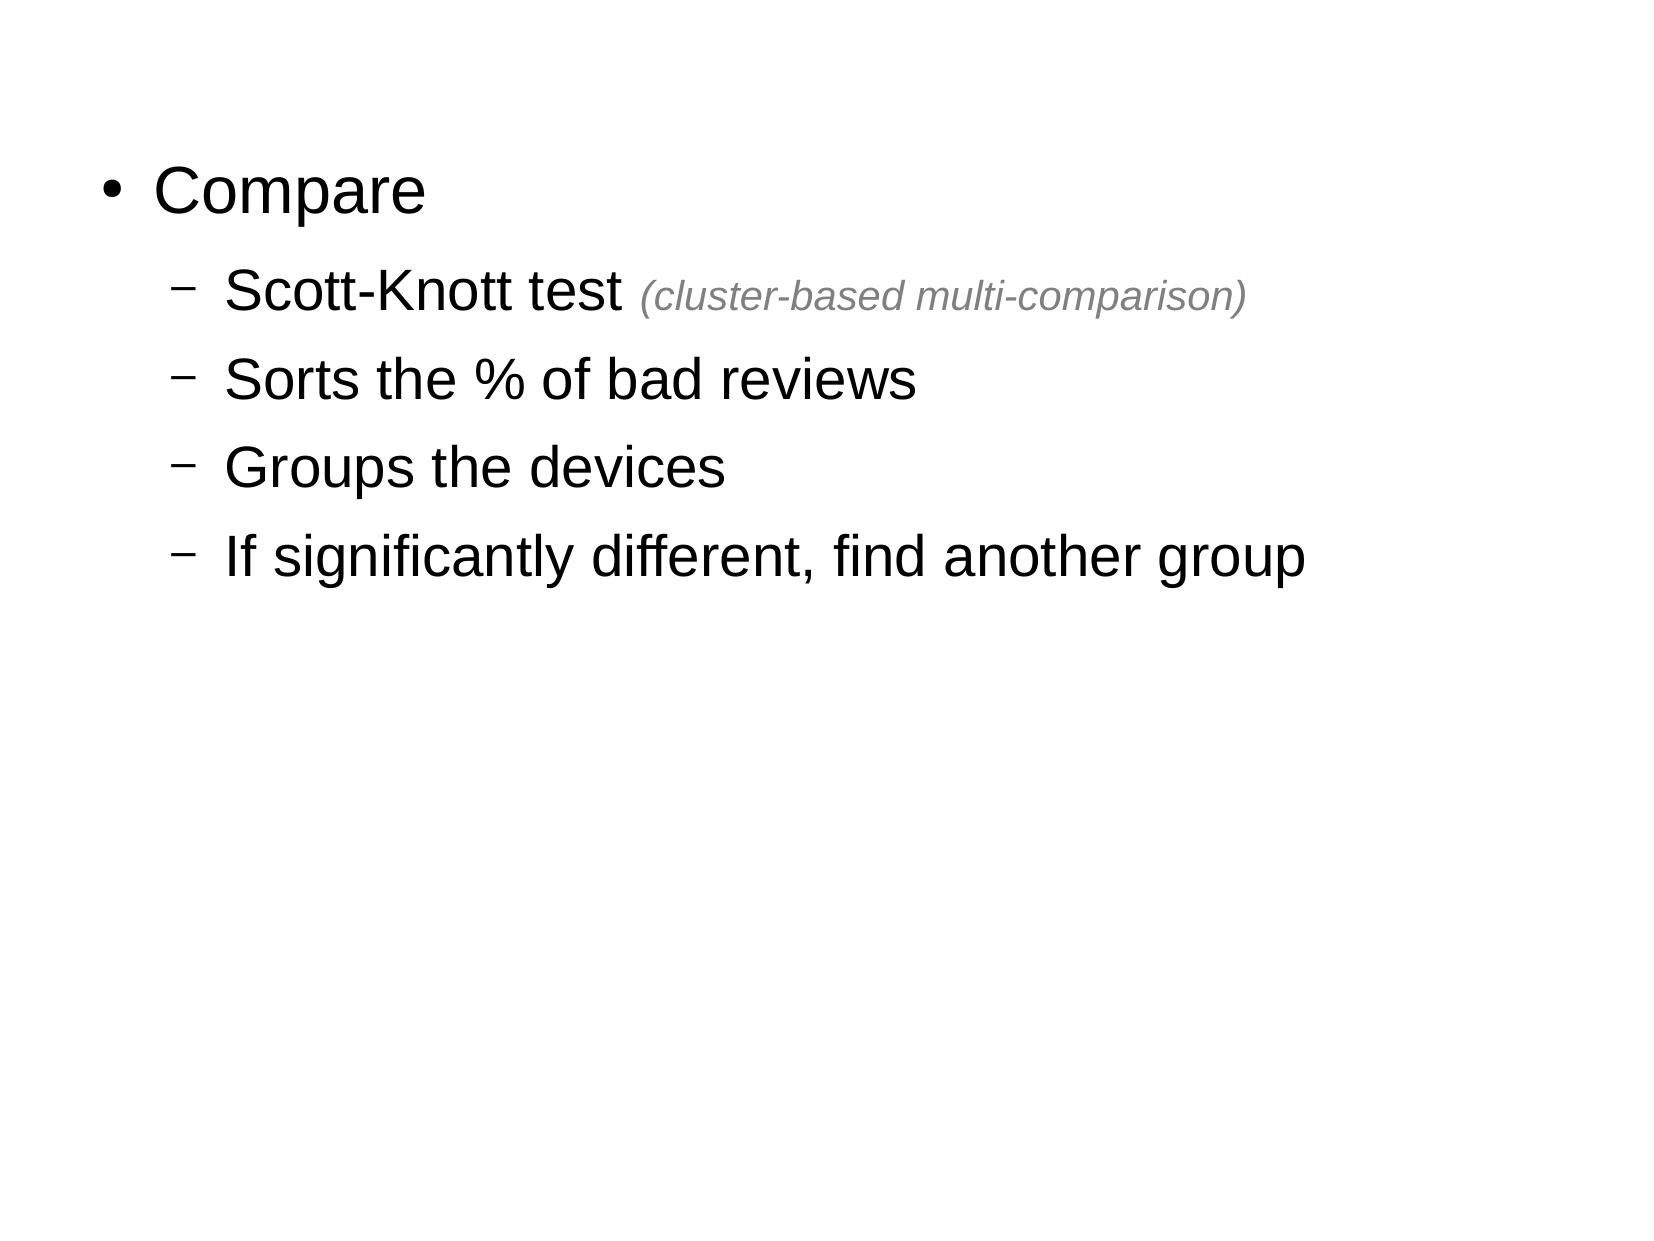

# Compare
Scott-Knott test (cluster-based multi-comparison)
Sorts the % of bad reviews
Groups the devices
If significantly different, find another group